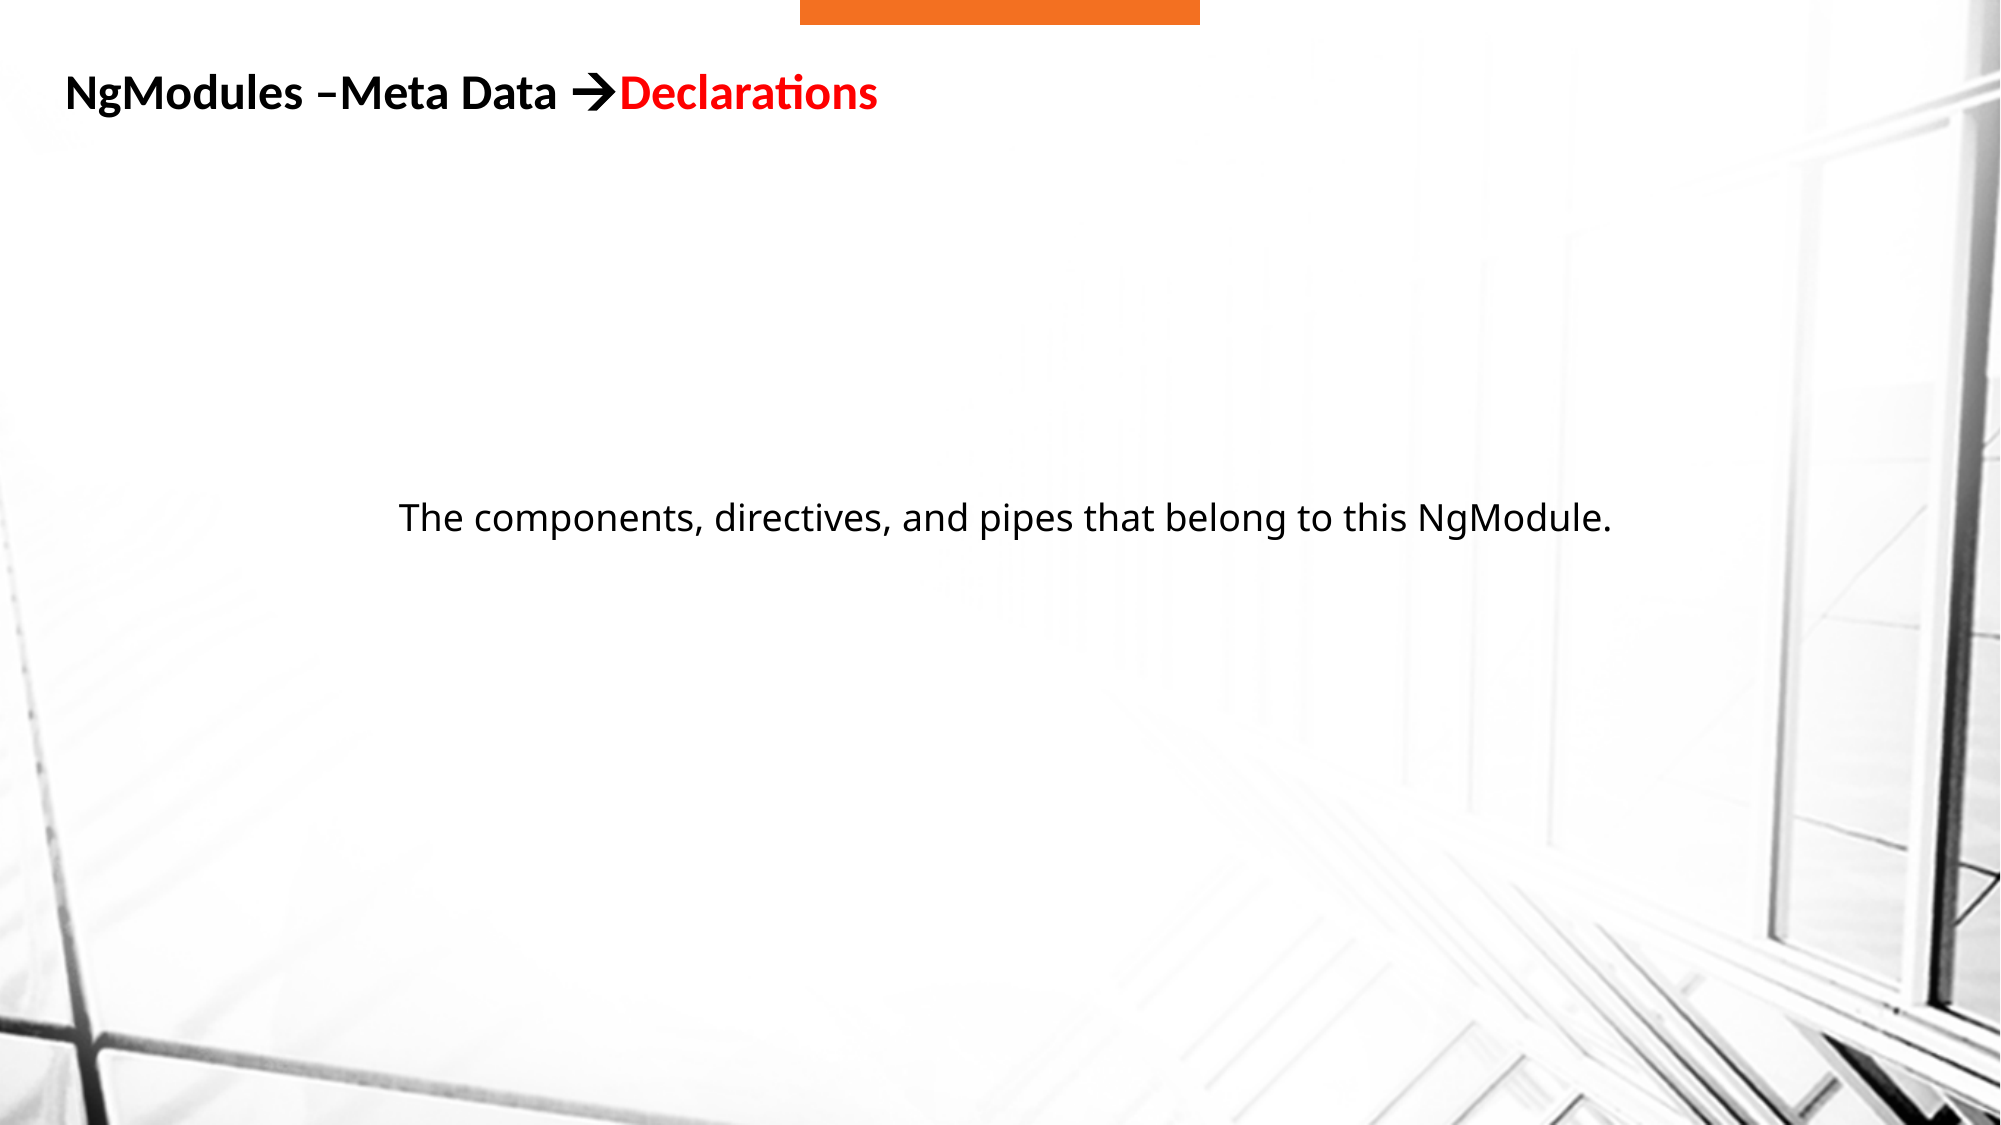

# NgModules –Meta Data Declarations
The components, directives, and pipes that belong to this NgModule.